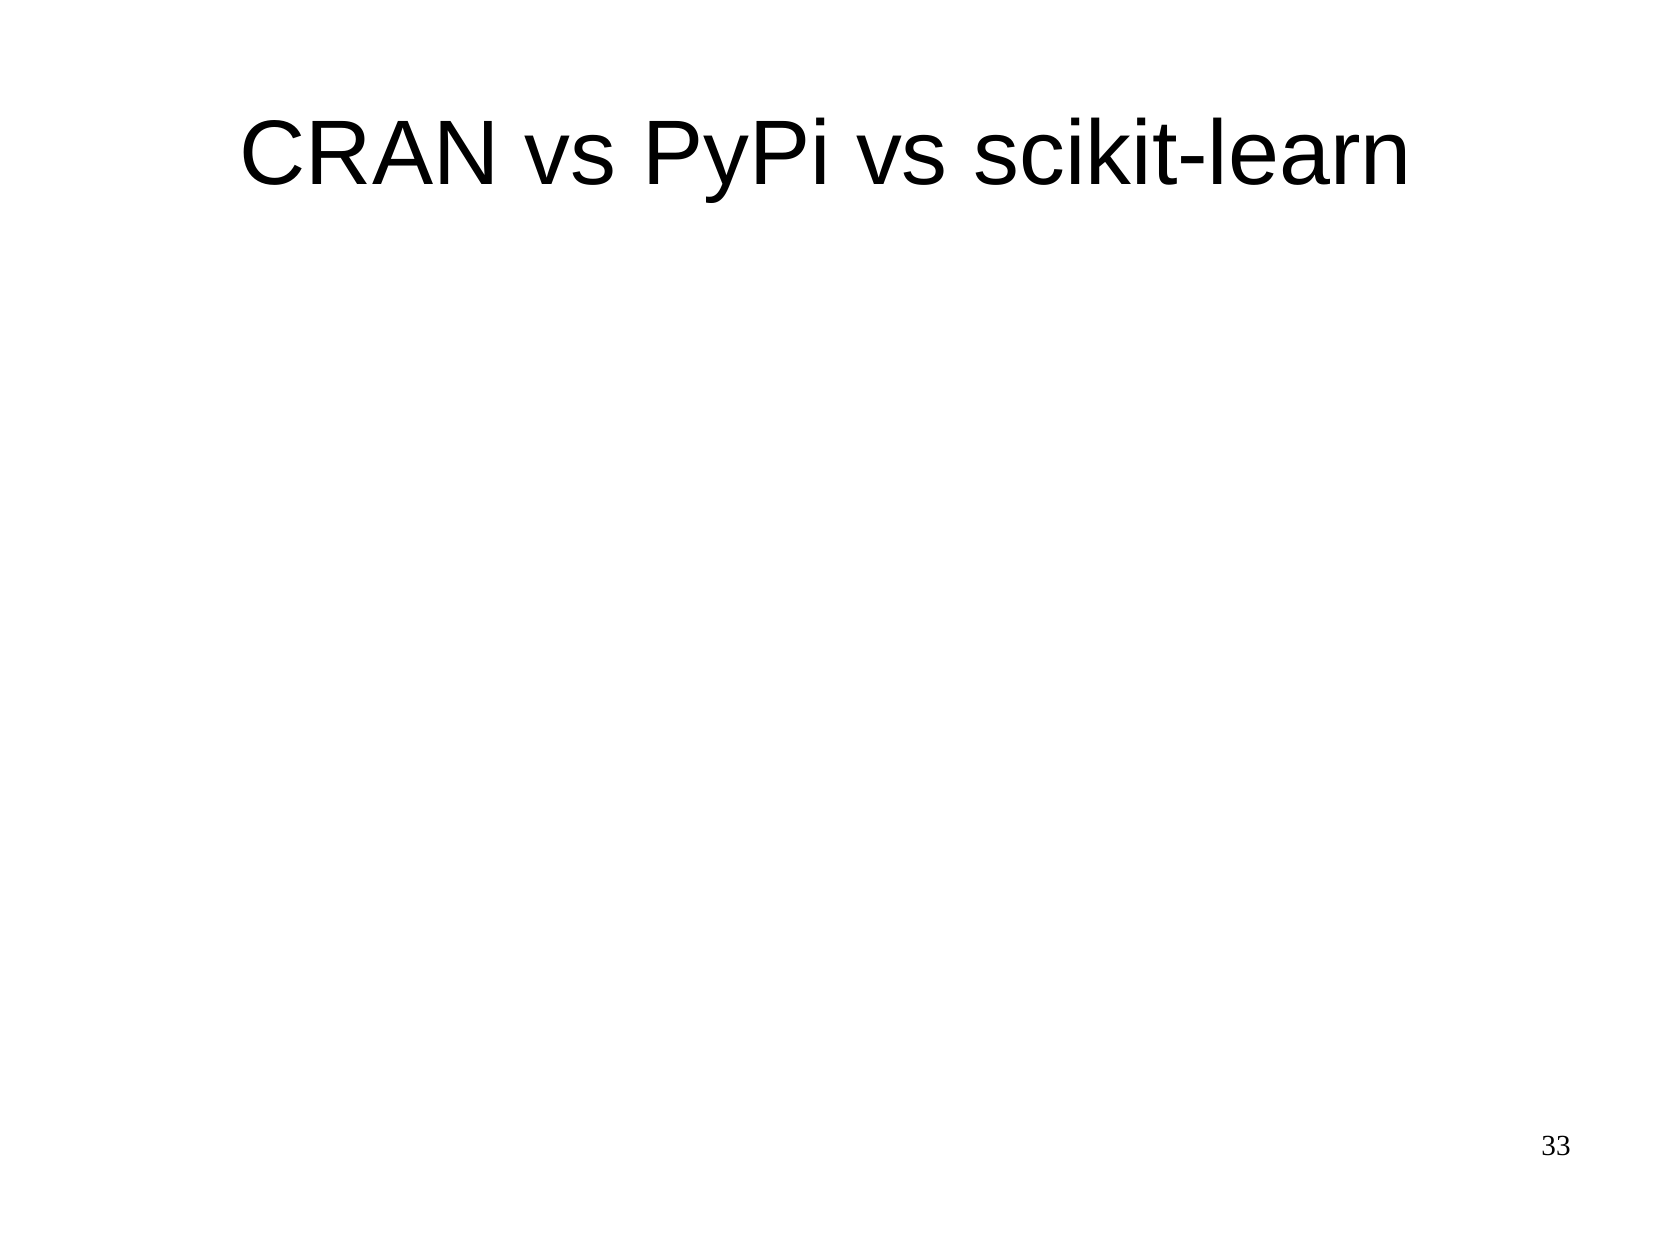

# CRAN vs PyPi vs scikit-learn
33